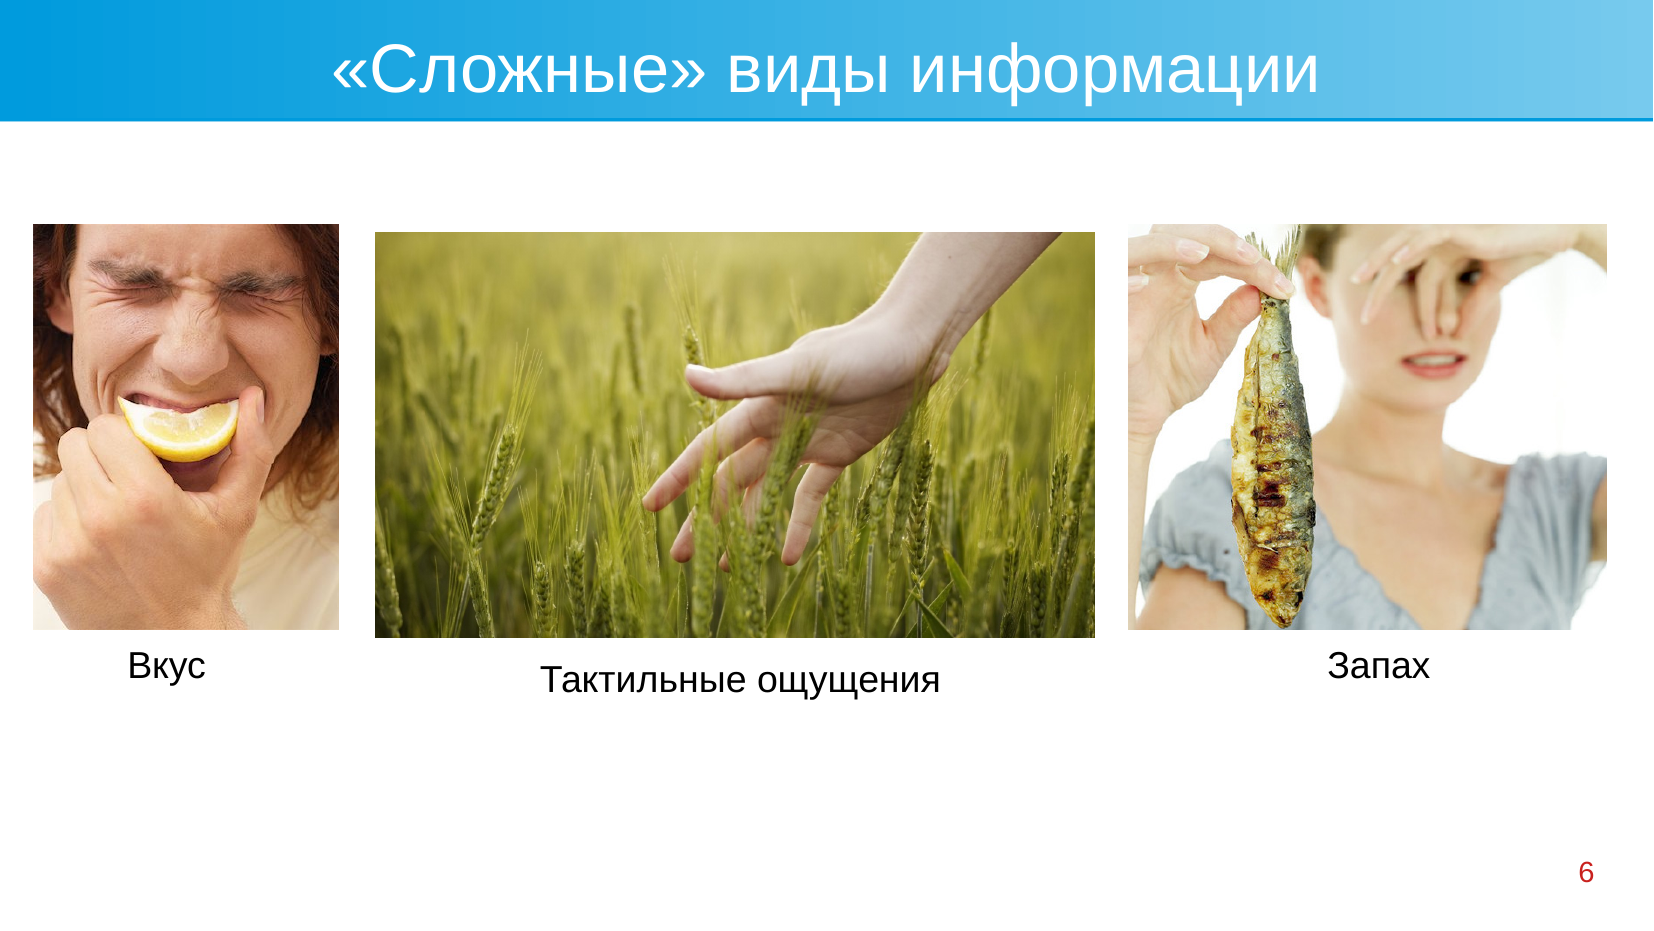

# «Сложные» виды информации
Вкус
Запах
Тактильные ощущения
6